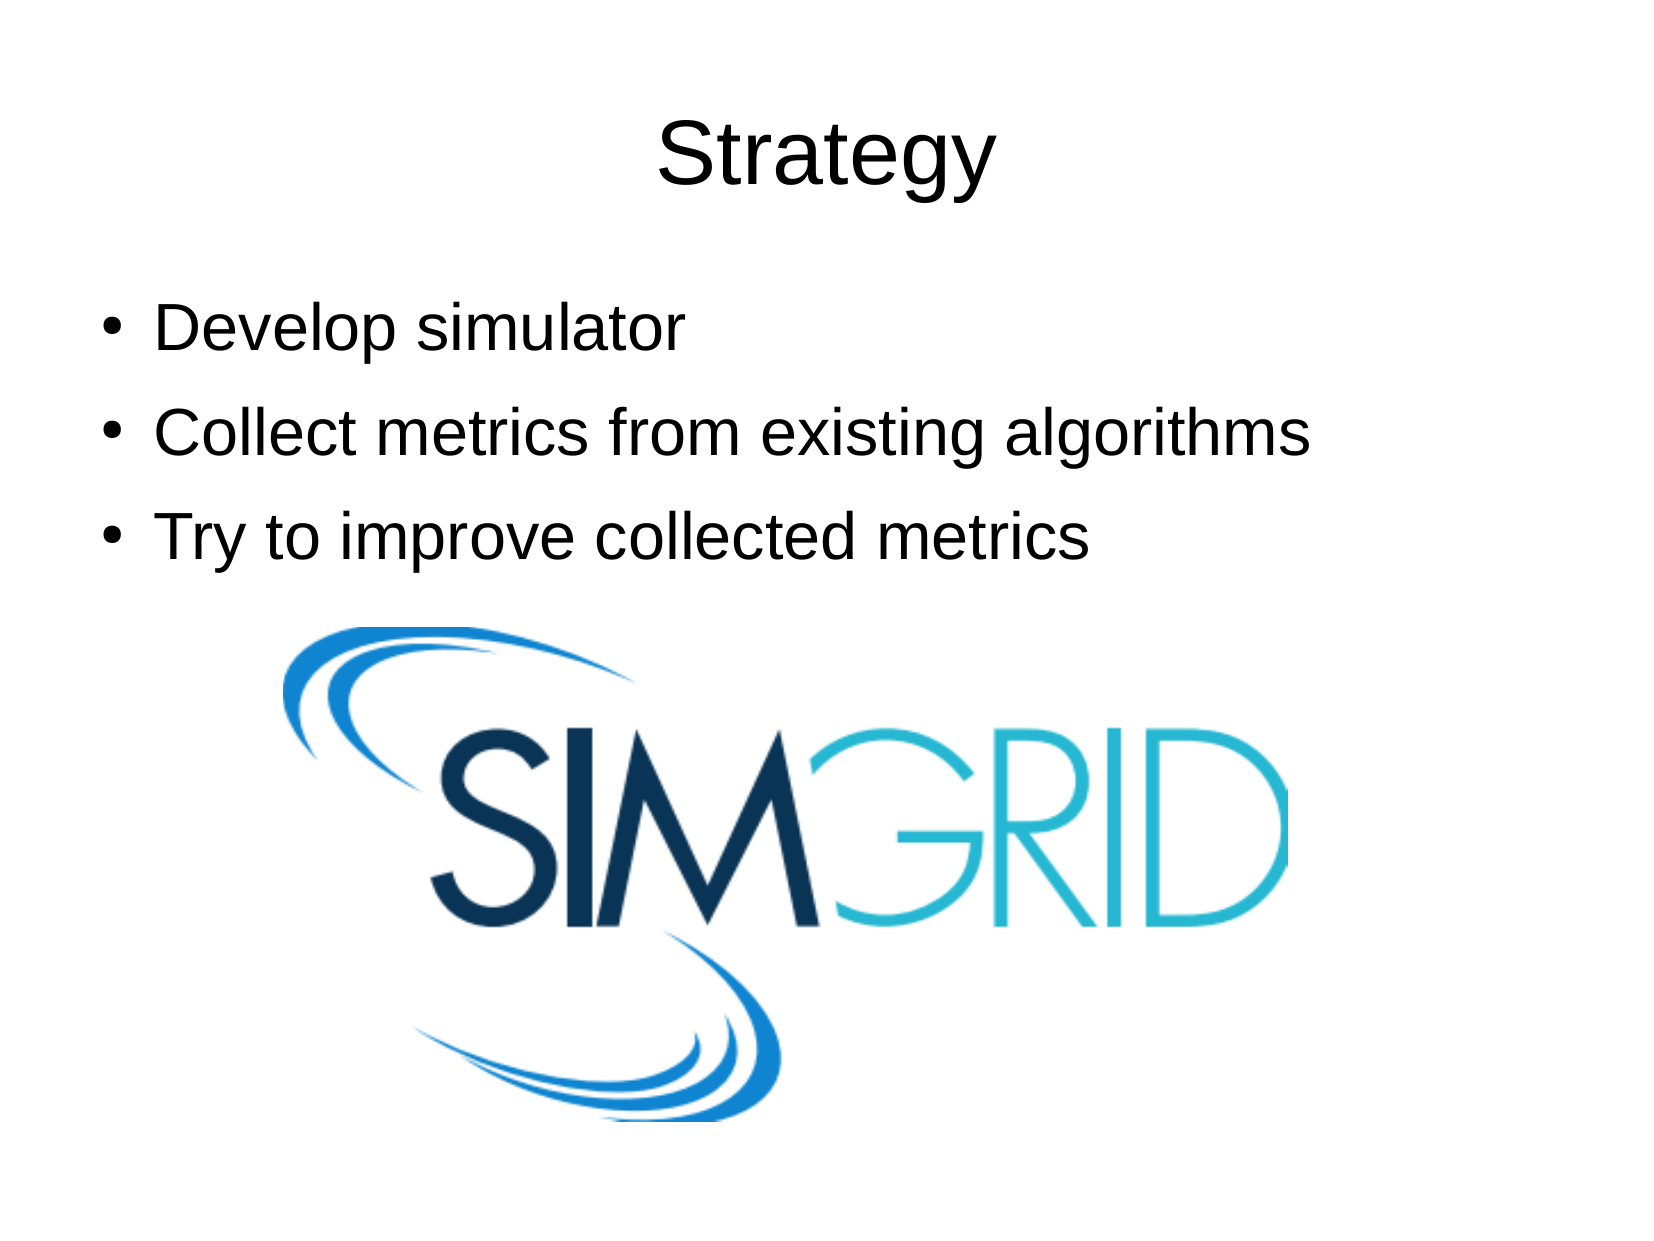

# Strategy
Develop simulator
Collect metrics from existing algorithms
Try to improve collected metrics